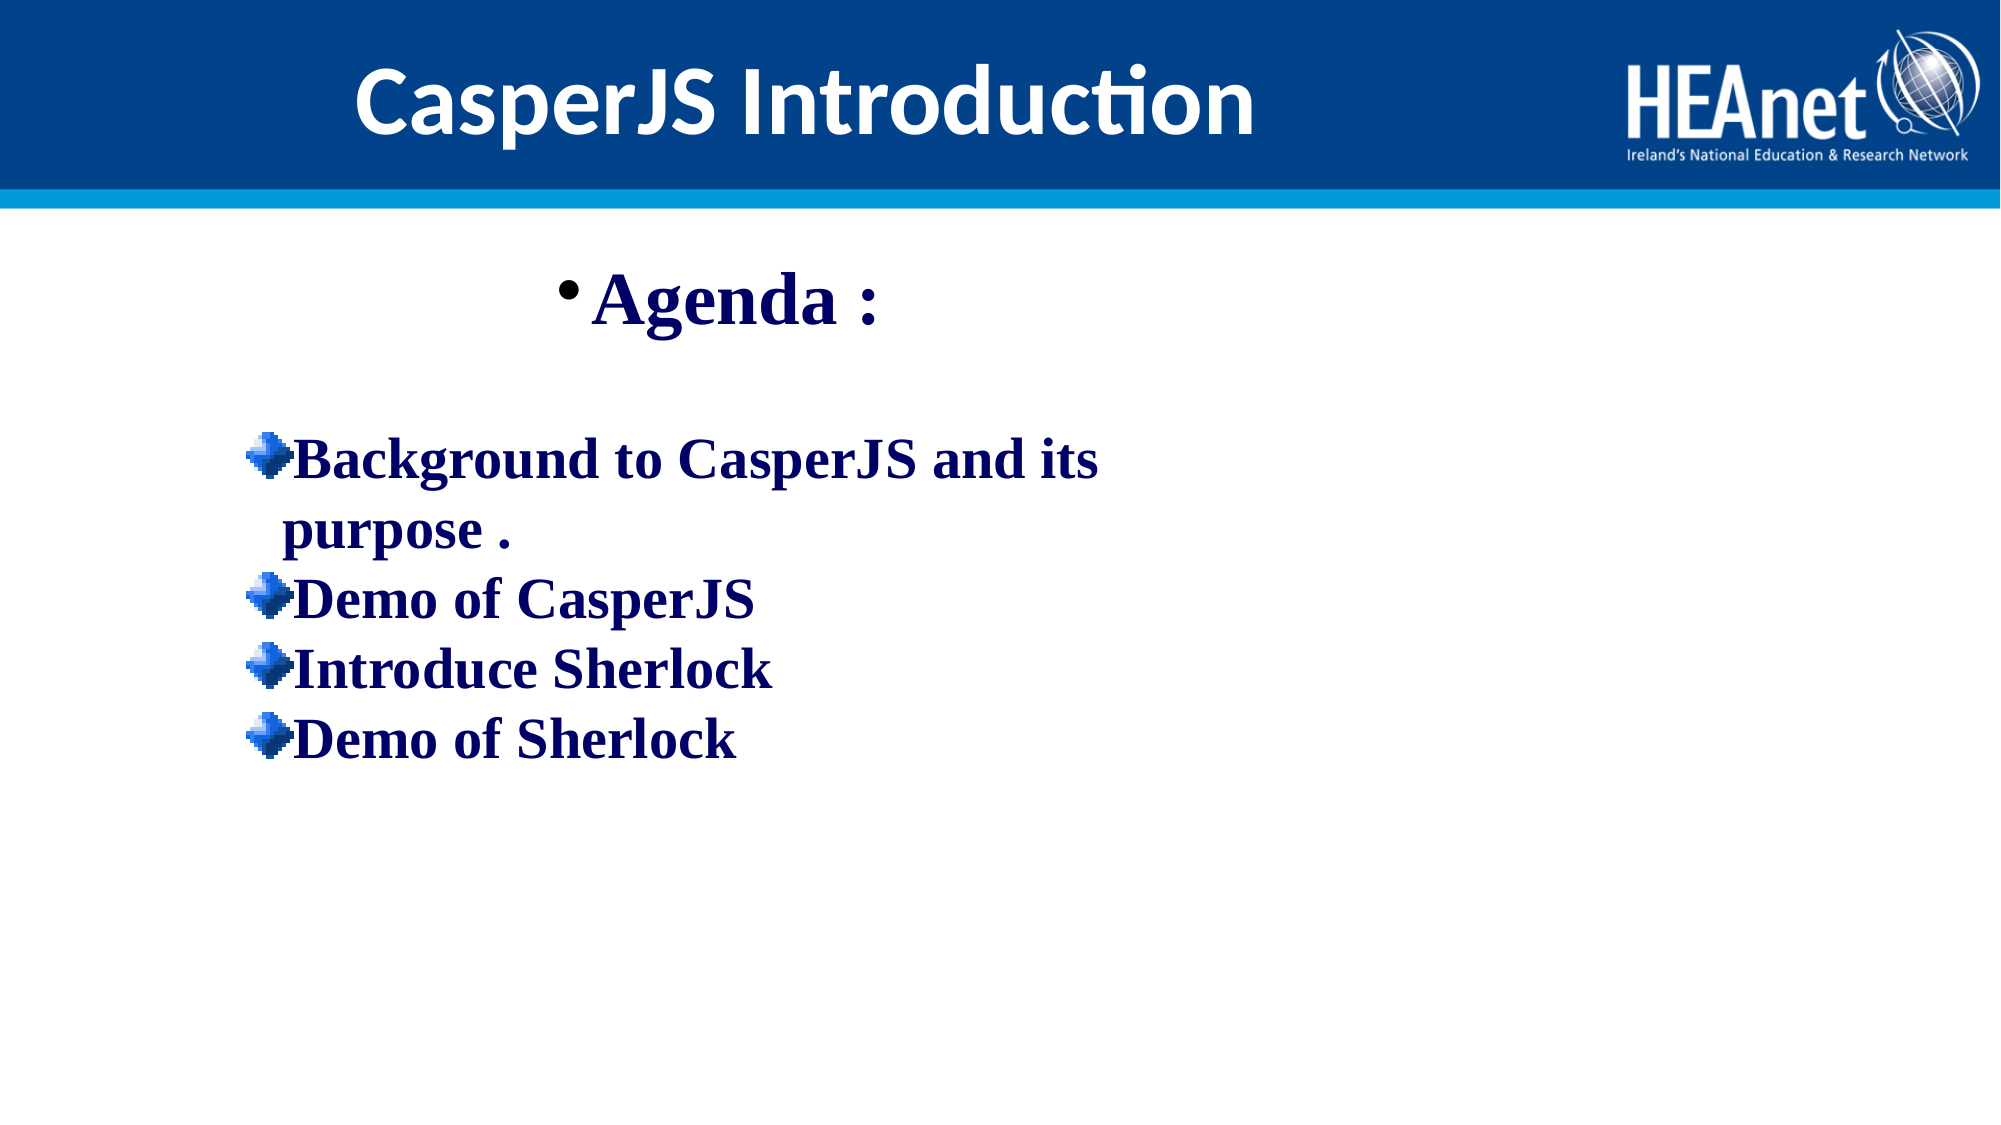

CasperJS Introduction
Agenda :
Background to CasperJS and its	 purpose .
Demo of CasperJS
Introduce Sherlock
Demo of Sherlock